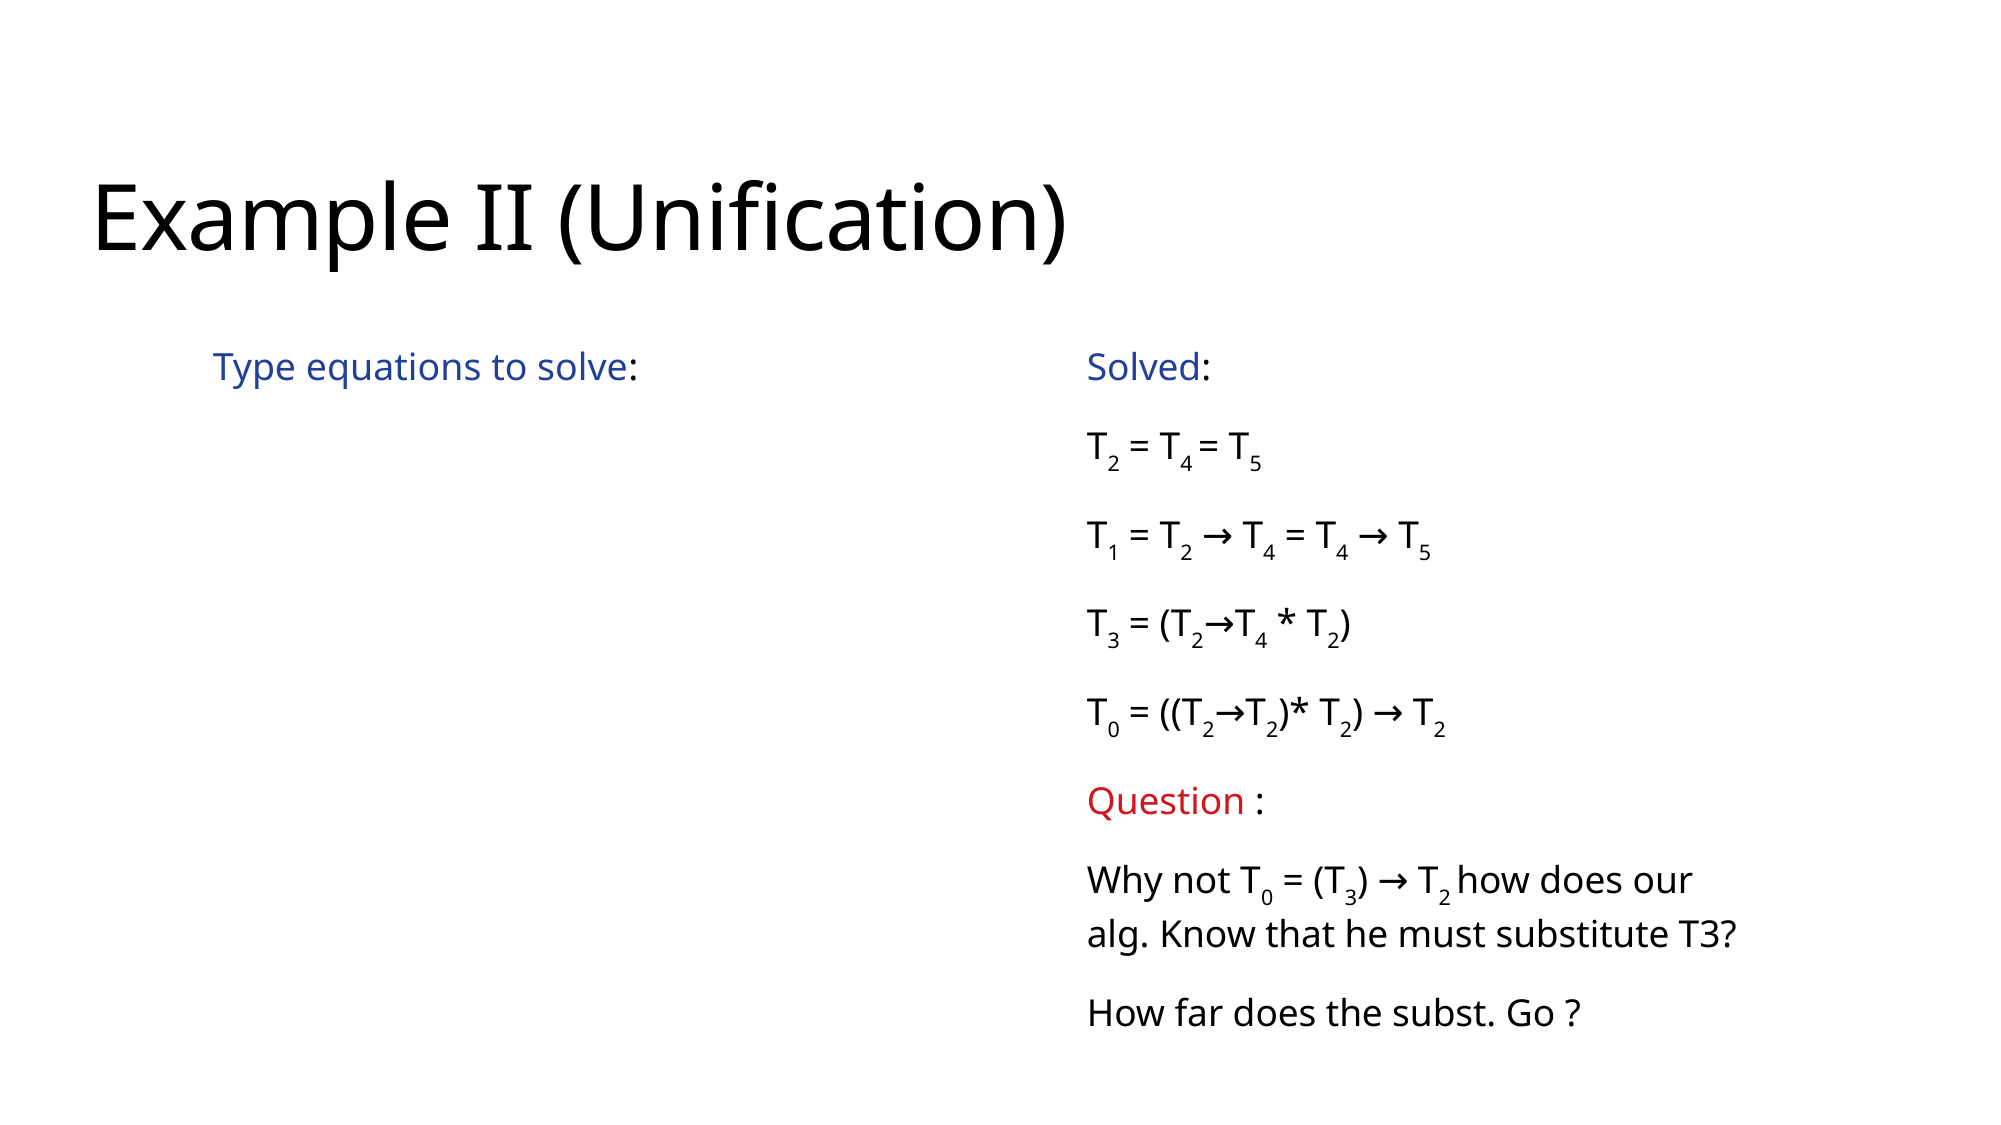

# Example II (Unification)
Type equations to solve:
Solved:
T2 = T4 = T5
T1 = T2 → T4 = T4 → T5
T3 = (T2→T4 * T2)
T0 = ((T2→T2)* T2) → T2
Question :
Why not T0 = (T3) → T2 how does our alg. Know that he must substitute T3?
How far does the subst. Go ?